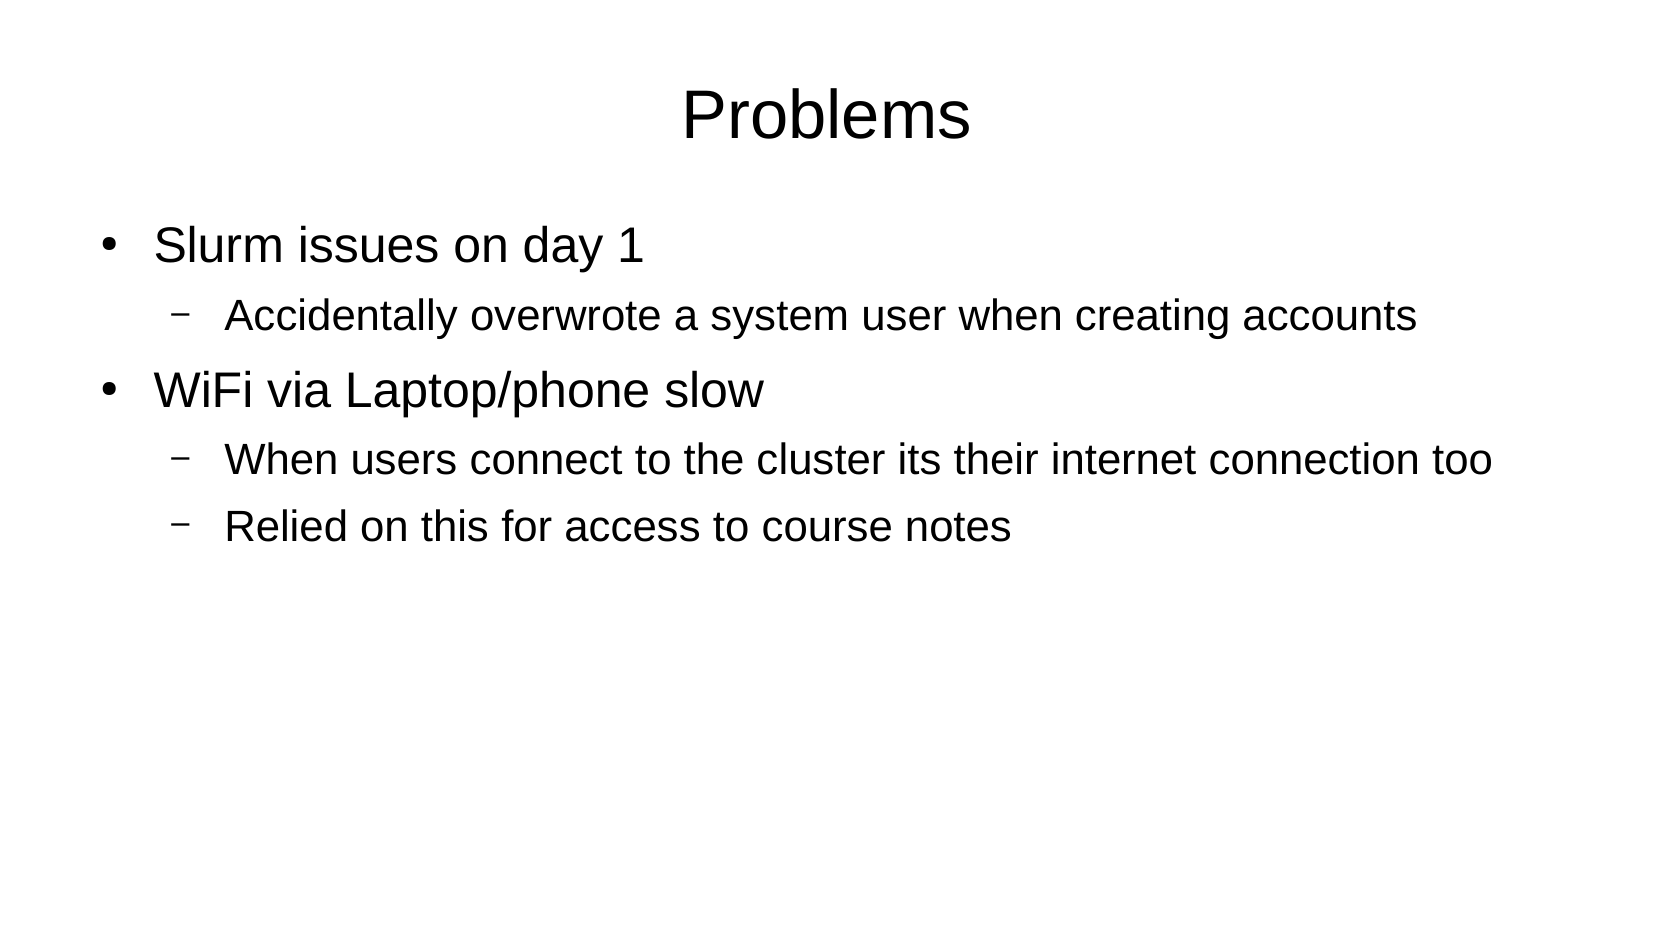

# Problems
Slurm issues on day 1
Accidentally overwrote a system user when creating accounts
WiFi via Laptop/phone slow
When users connect to the cluster its their internet connection too
Relied on this for access to course notes